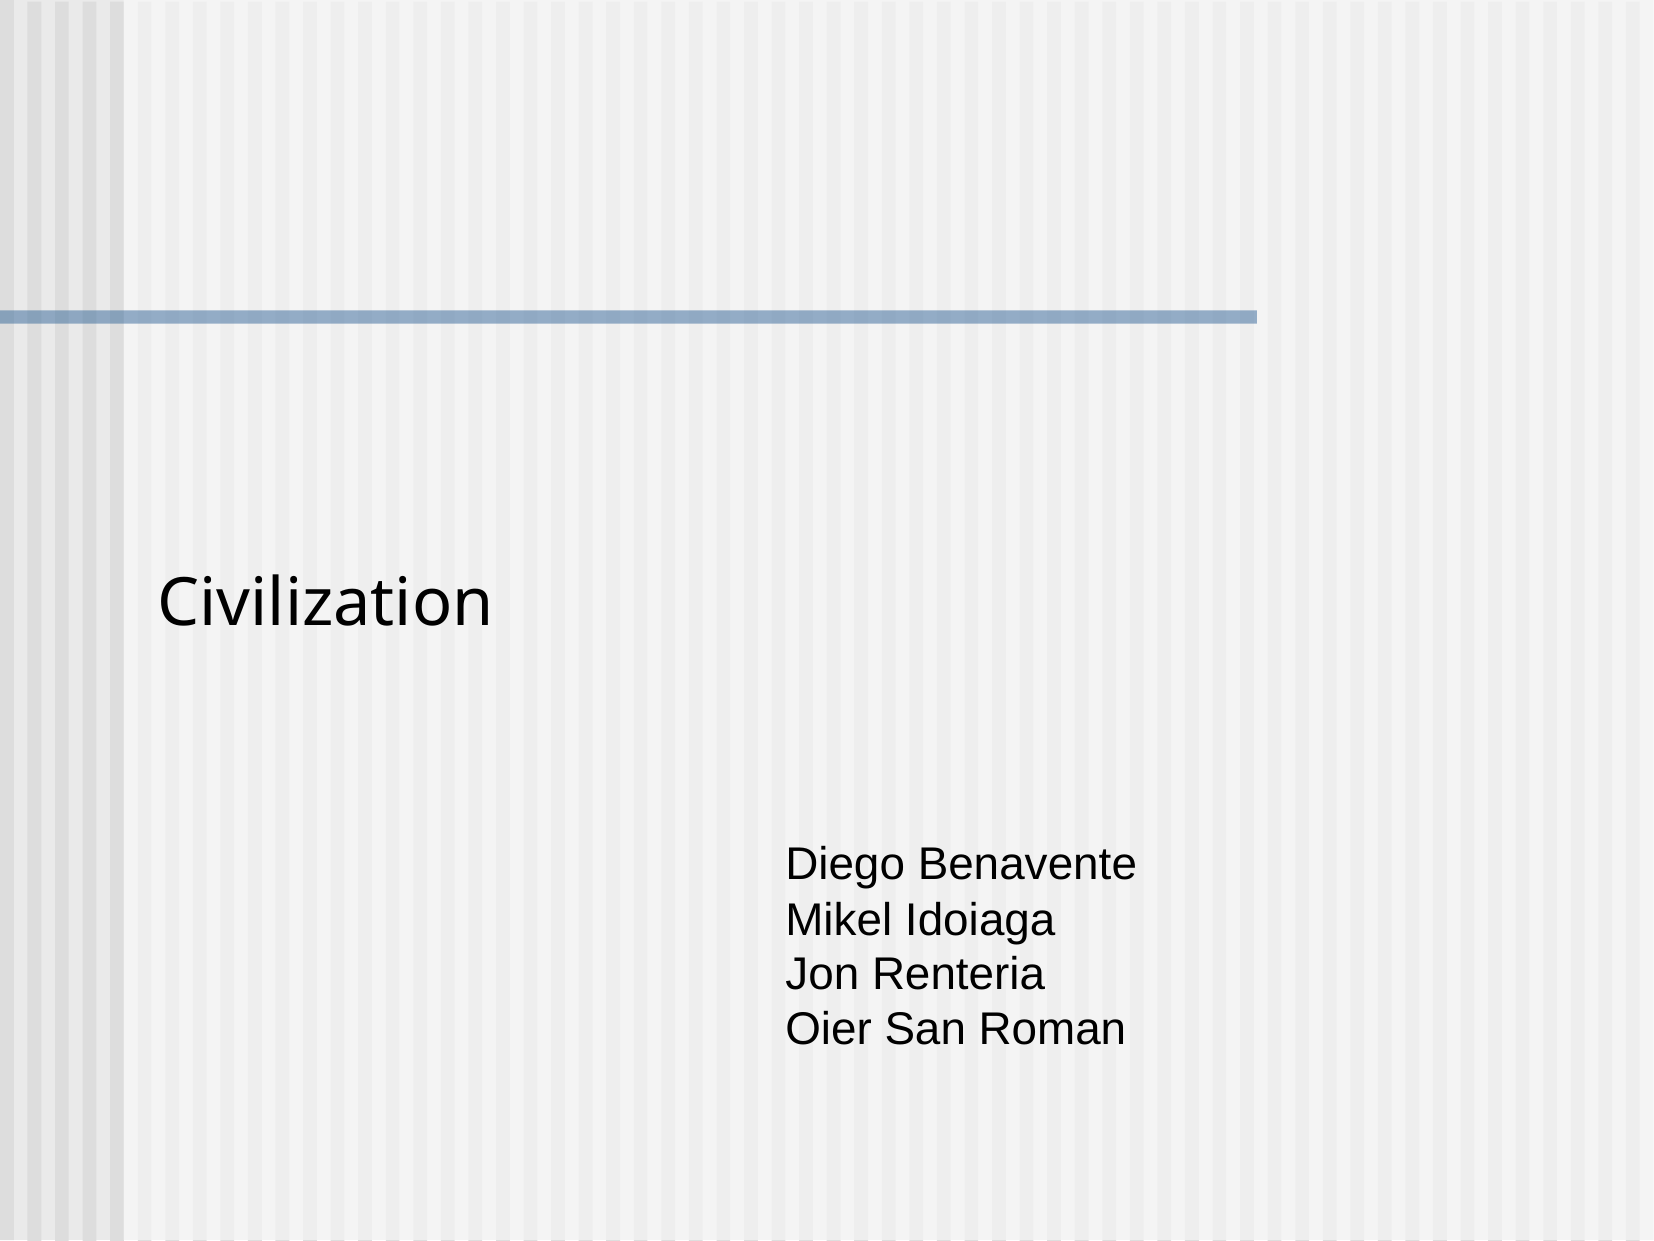

# Civilization
Diego Benavente
Mikel Idoiaga
Jon Renteria
Oier San Roman